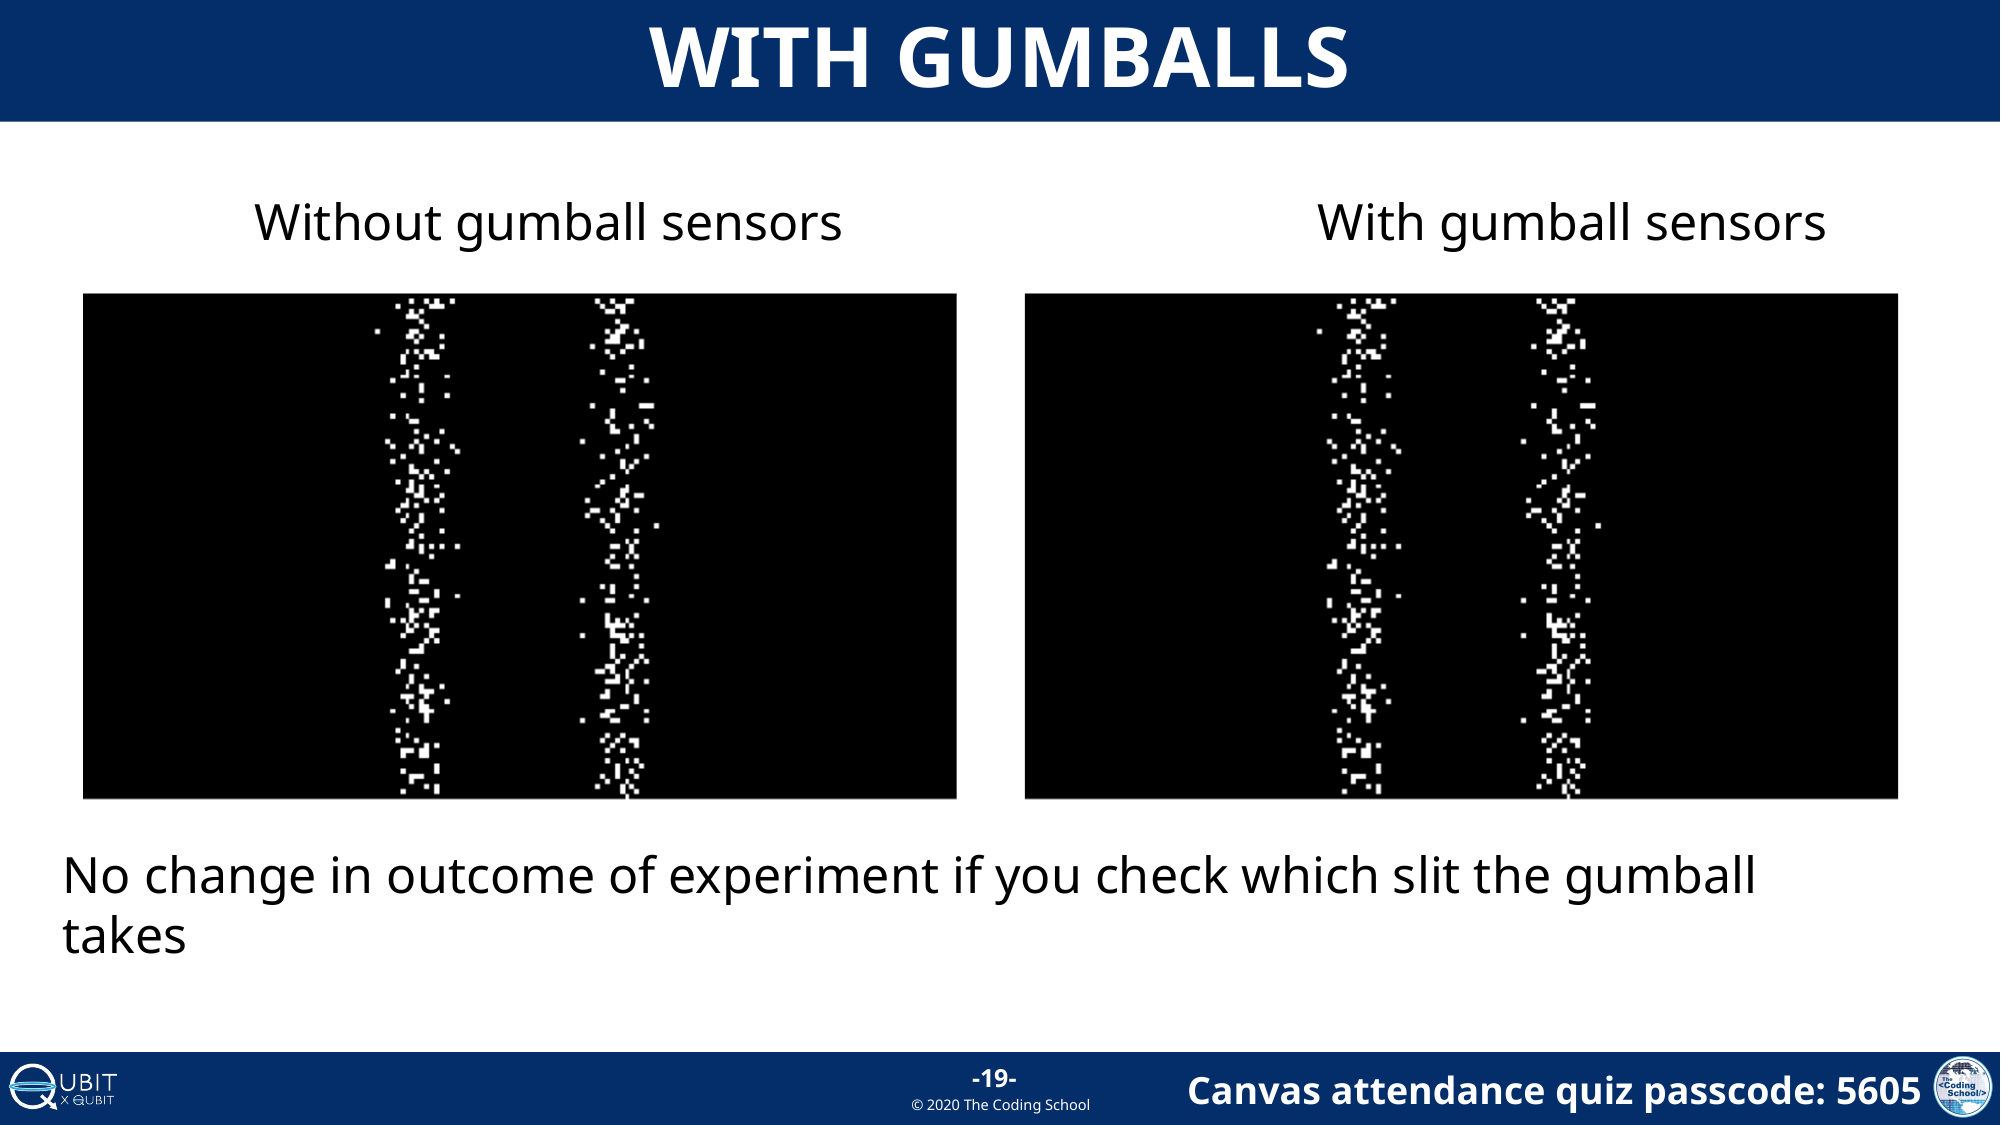

# With gumballs
Without gumball sensors
With gumball sensors
No change in outcome of experiment if you check which slit the gumball takes
-19-